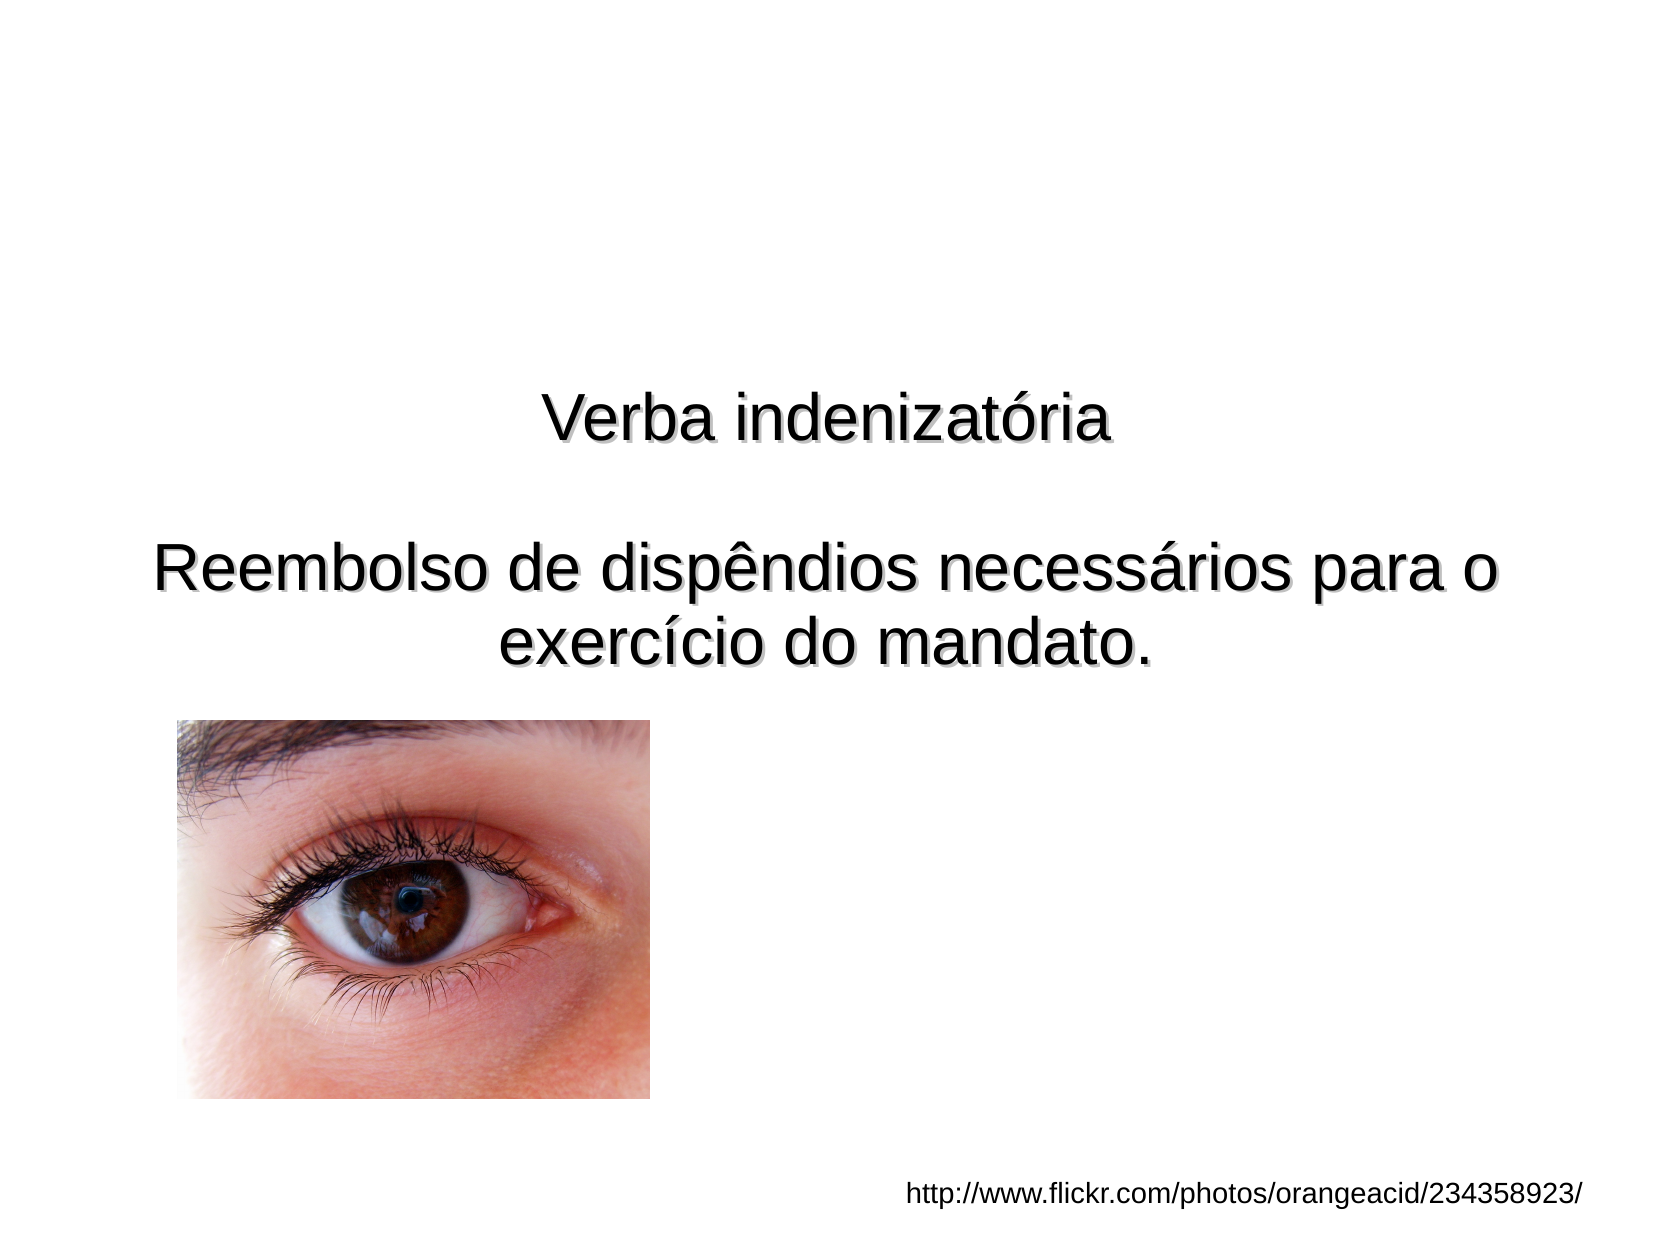

# Verba indenizatória
Reembolso de dispêndios necessários para o exercício do mandato.
http://www.flickr.com/photos/orangeacid/234358923/